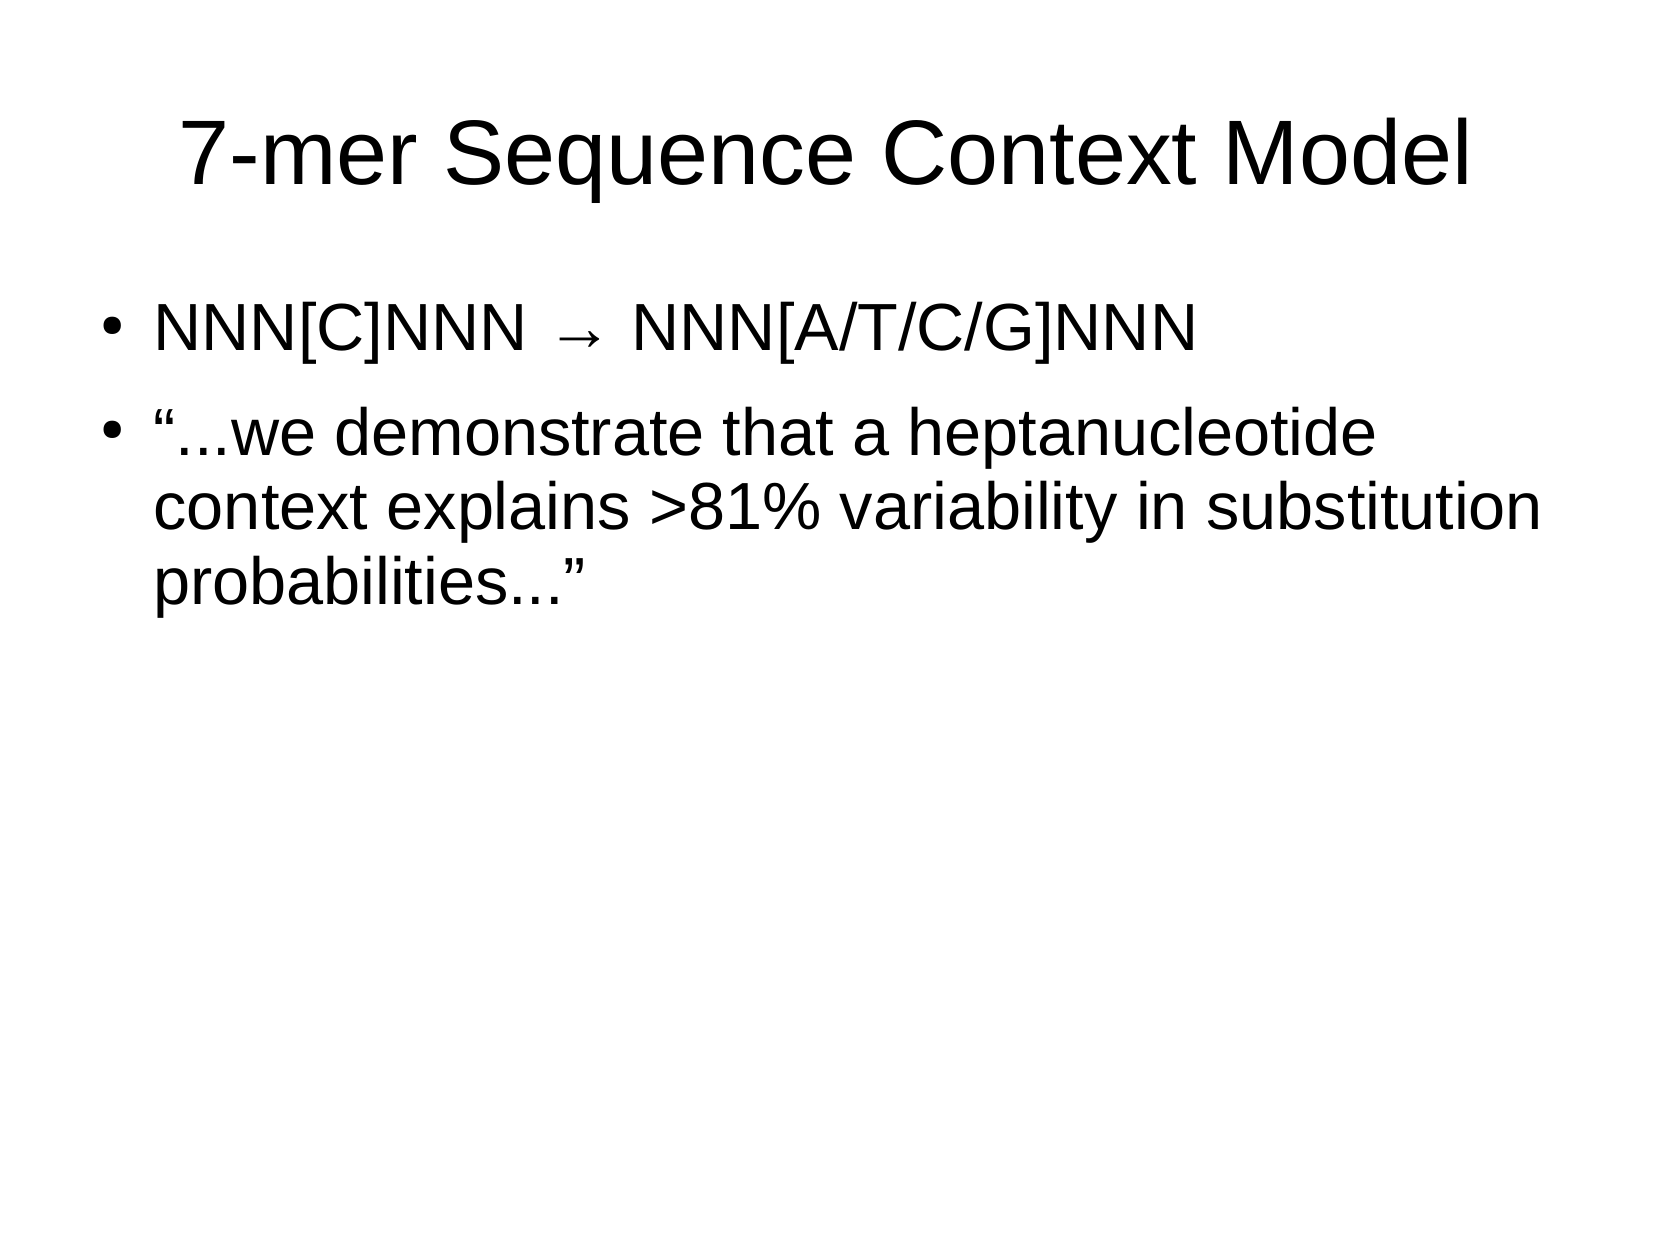

# 7-mer Sequence Context Model
NNN[C]NNN → NNN[A/T/C/G]NNN
“...we demonstrate that a heptanucleotide context explains >81% variability in substitution probabilities...”